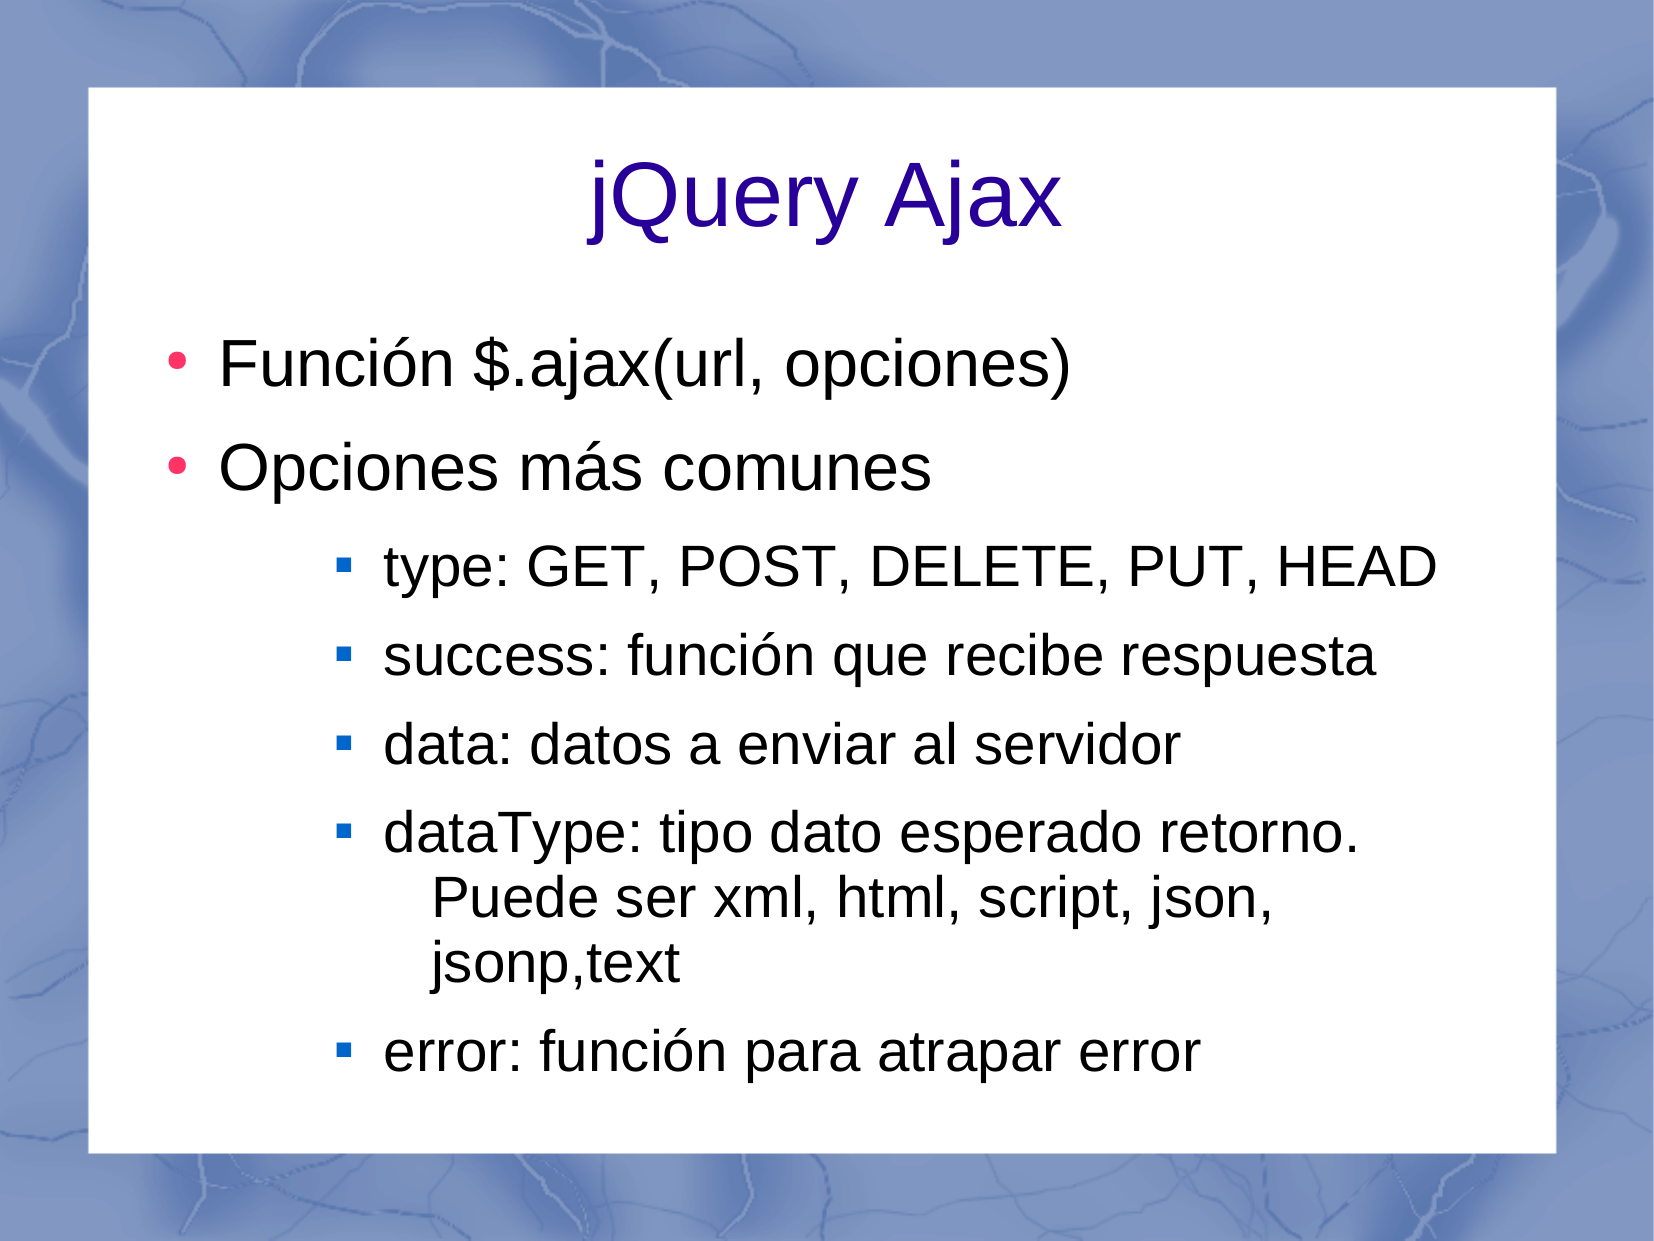

# jQuery Ajax
Función $.ajax(url, opciones)
Opciones más comunes
type: GET, POST, DELETE, PUT, HEAD
success: función que recibe respuesta
data: datos a enviar al servidor
dataType: tipo dato esperado retorno. Puede ser xml, html, script, json, jsonp,text
error: función para atrapar error